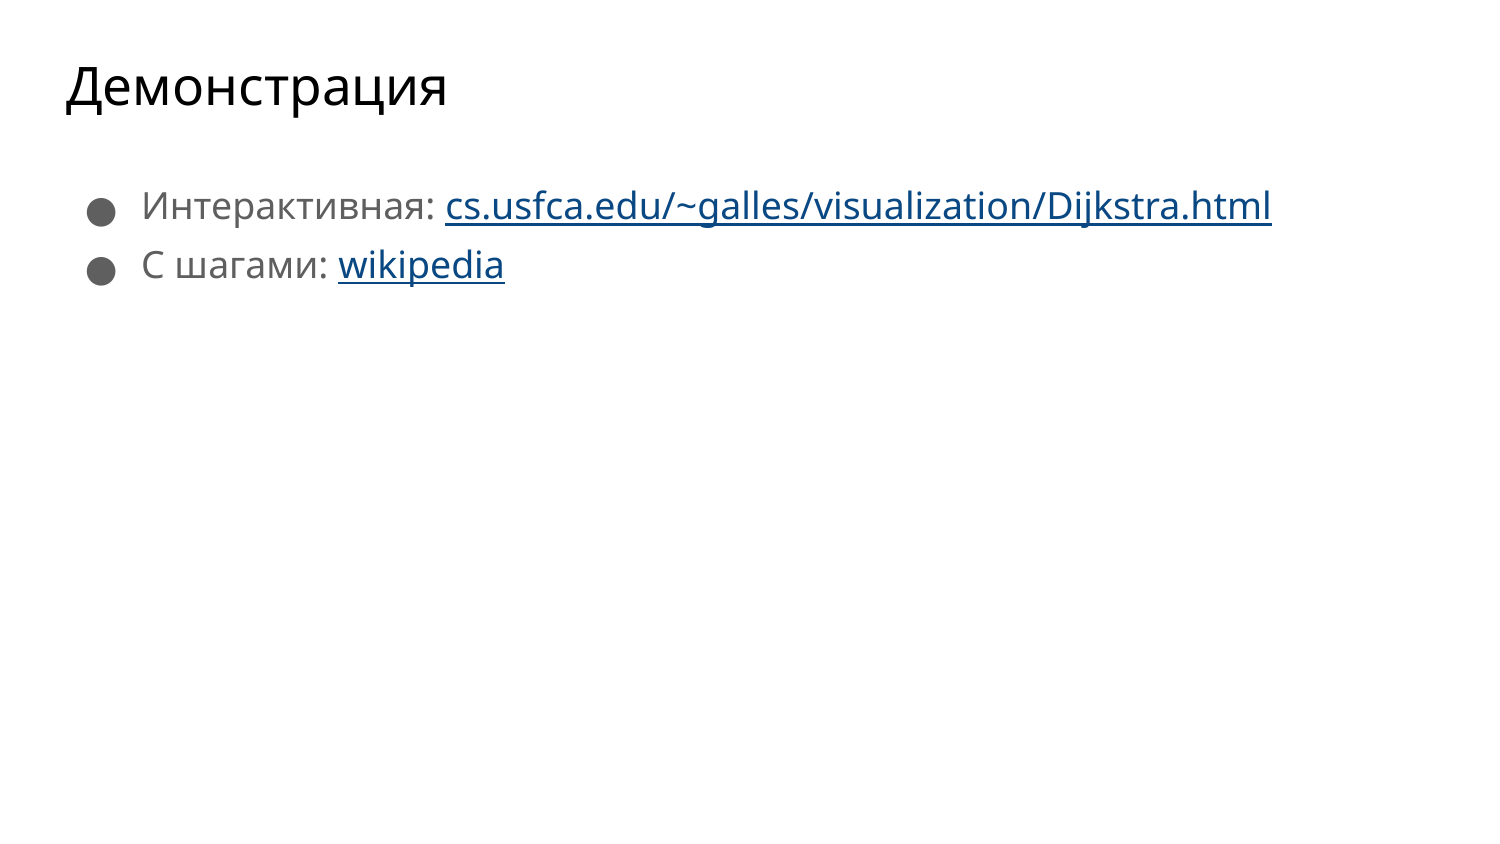

# Демонстрация
Интерактивная: cs.usfca.edu/~galles/visualization/Dijkstra.html
С шагами: wikipedia